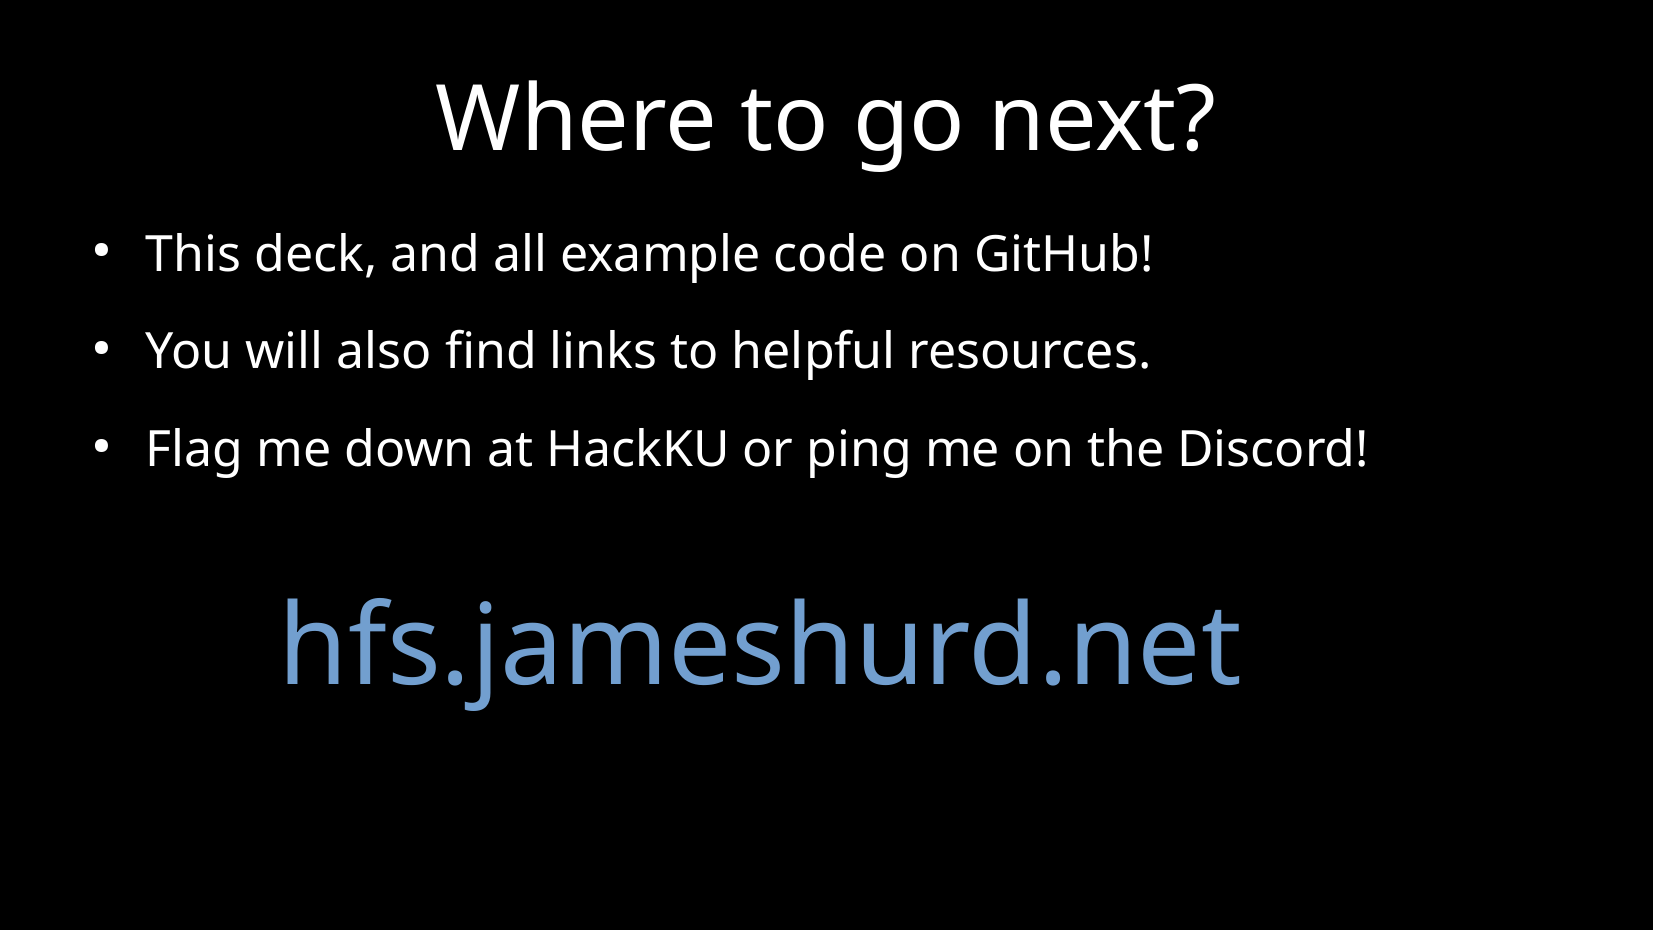

# Where to go next?
This deck, and all example code on GitHub!
You will also find links to helpful resources.
Flag me down at HackKU or ping me on the Discord!
hfs.jameshurd.net